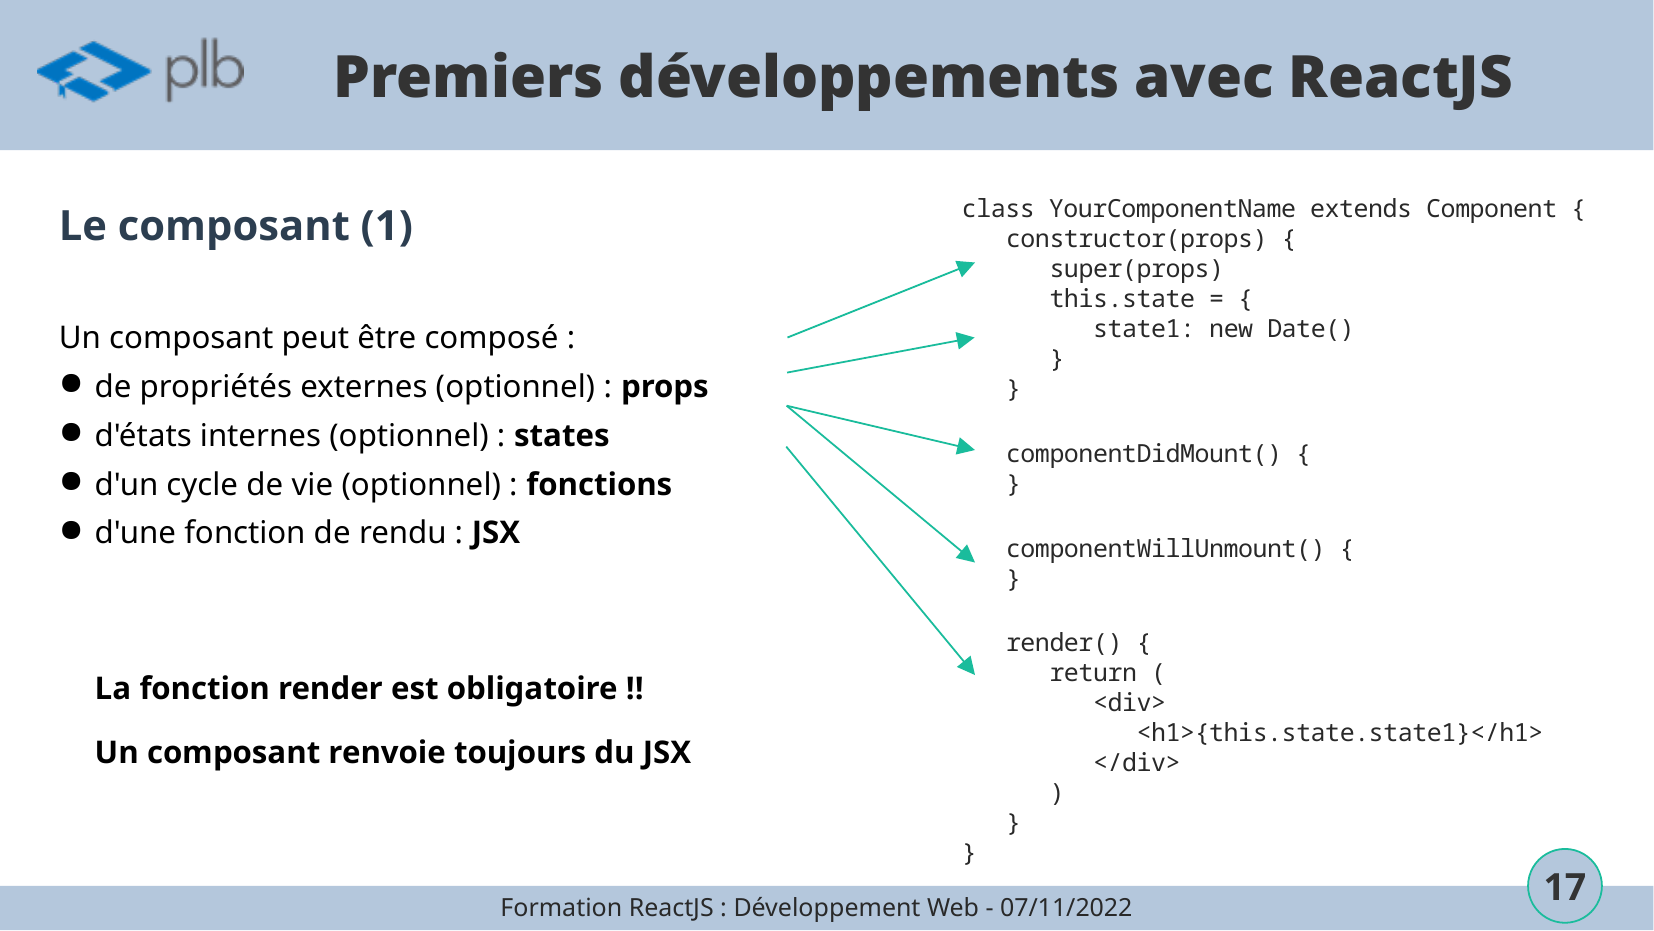

# Premiers développements avec ReactJS
class YourComponentName extends Component {
 constructor(props) {
 super(props)
 this.state = {
 state1: new Date()
 }
 }
 componentDidMount() {
 }
 componentWillUnmount() {
 }
 render() {
 return (
 <div>
 <h1>{this.state.state1}</h1>
 </div>
 )
 }
}
Le composant (1)
Un composant peut être composé :
de propriétés externes (optionnel) : props
d'états internes (optionnel) : states
d'un cycle de vie (optionnel) : fonctions
d'une fonction de rendu : JSX
La fonction render est obligatoire !!
Un composant renvoie toujours du JSX
Formation ReactJS : Développement Web - 07/11/2022